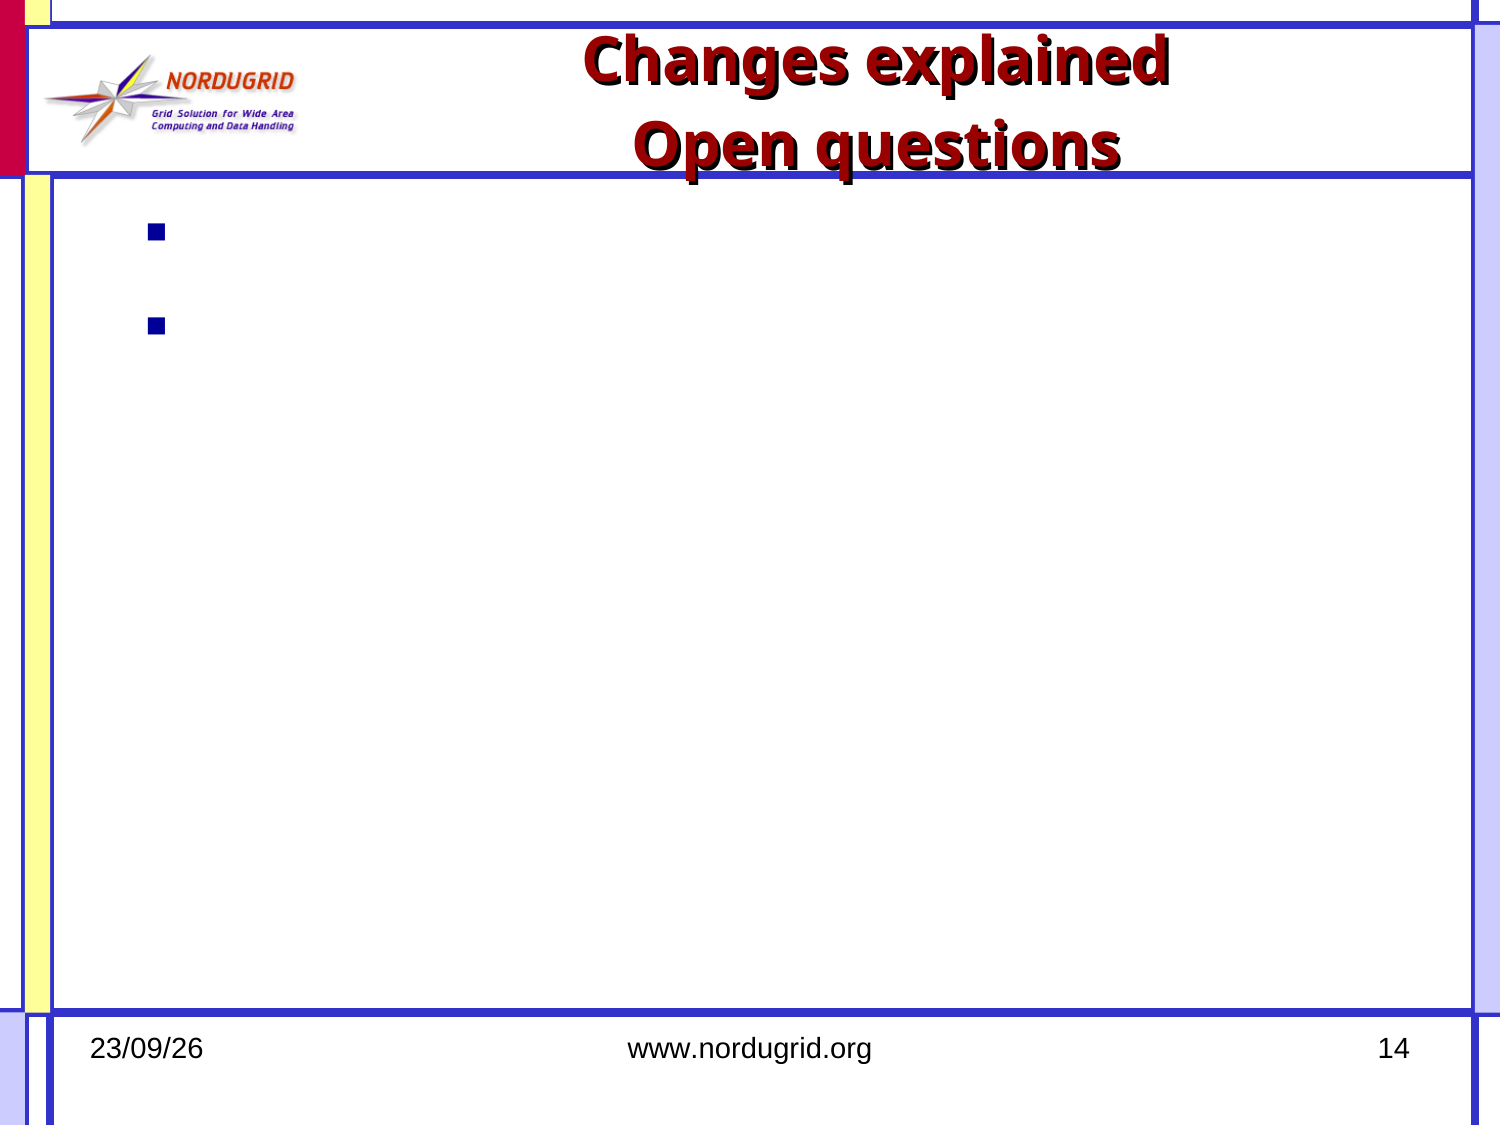

# Changes explained Open questions
www.nordugrid.org
14